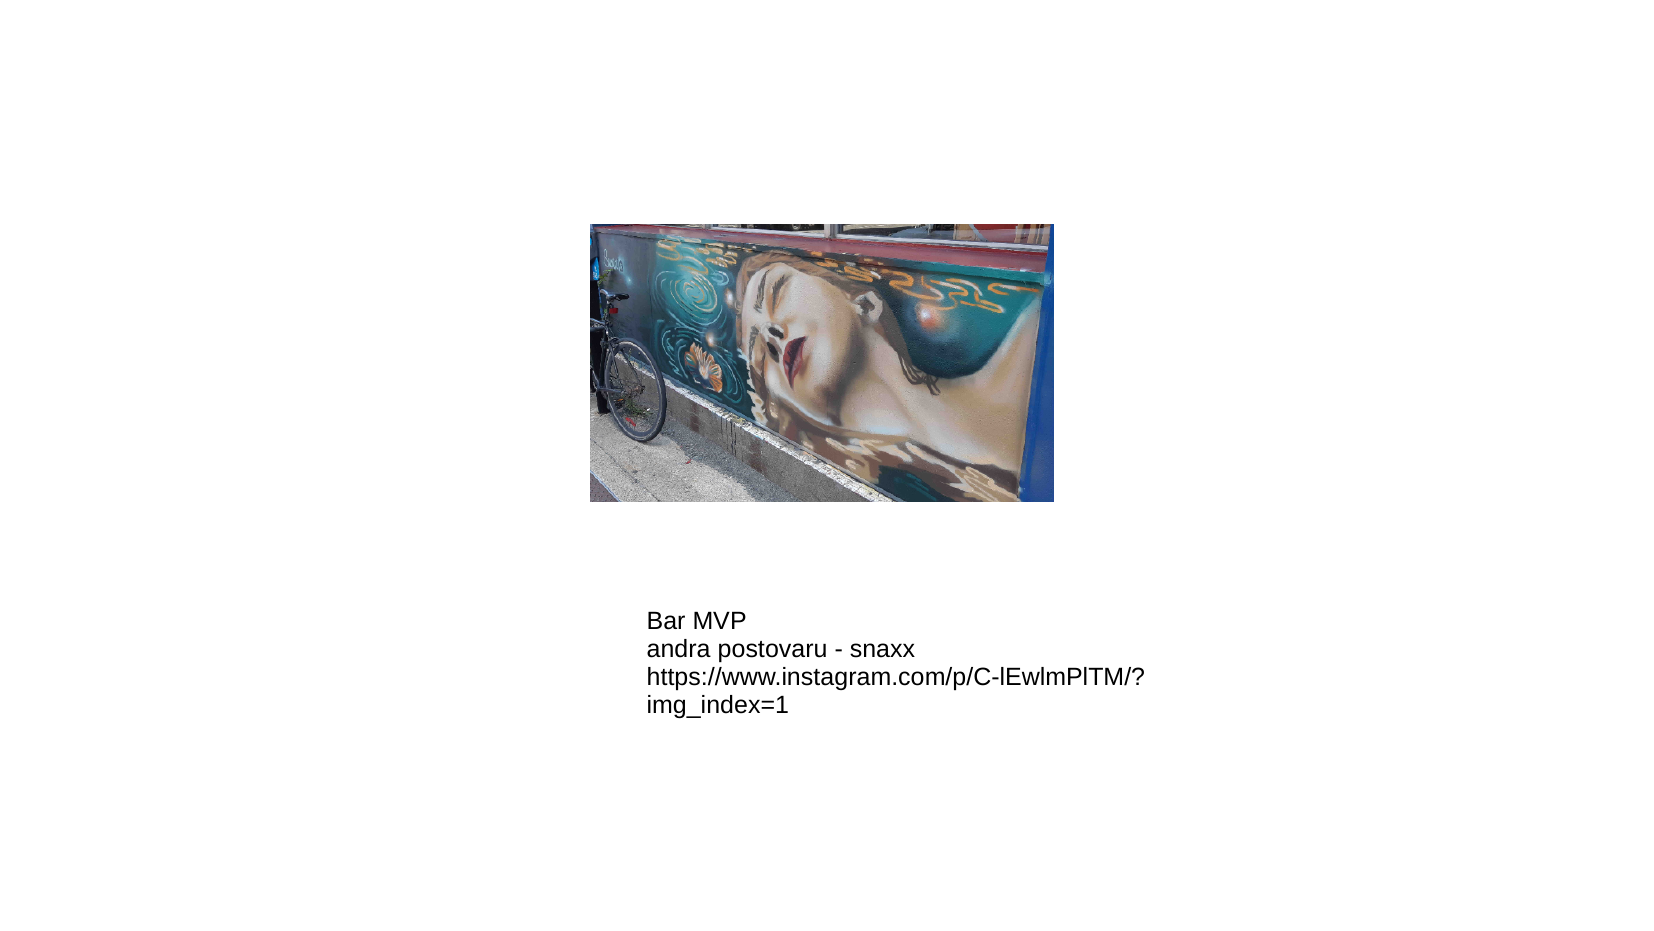

Bar MVP
andra postovaru - snaxx
https://www.instagram.com/p/C-lEwlmPlTM/?img_index=1